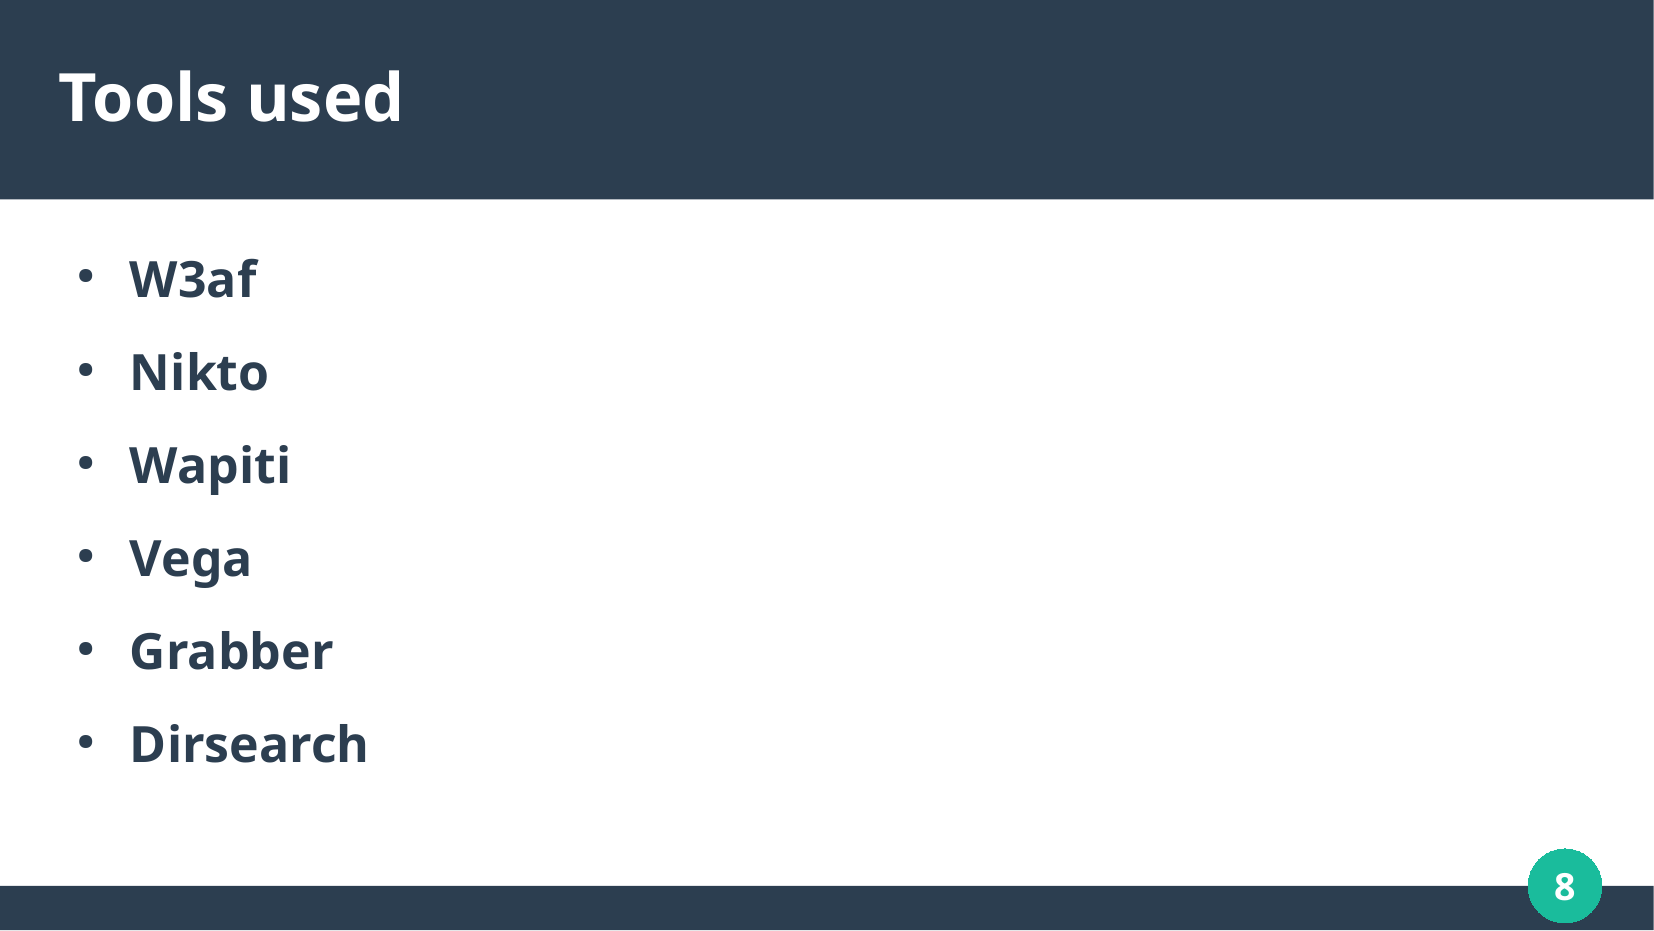

# Tools used
W3af
Nikto
Wapiti
Vega
Grabber
Dirsearch
8